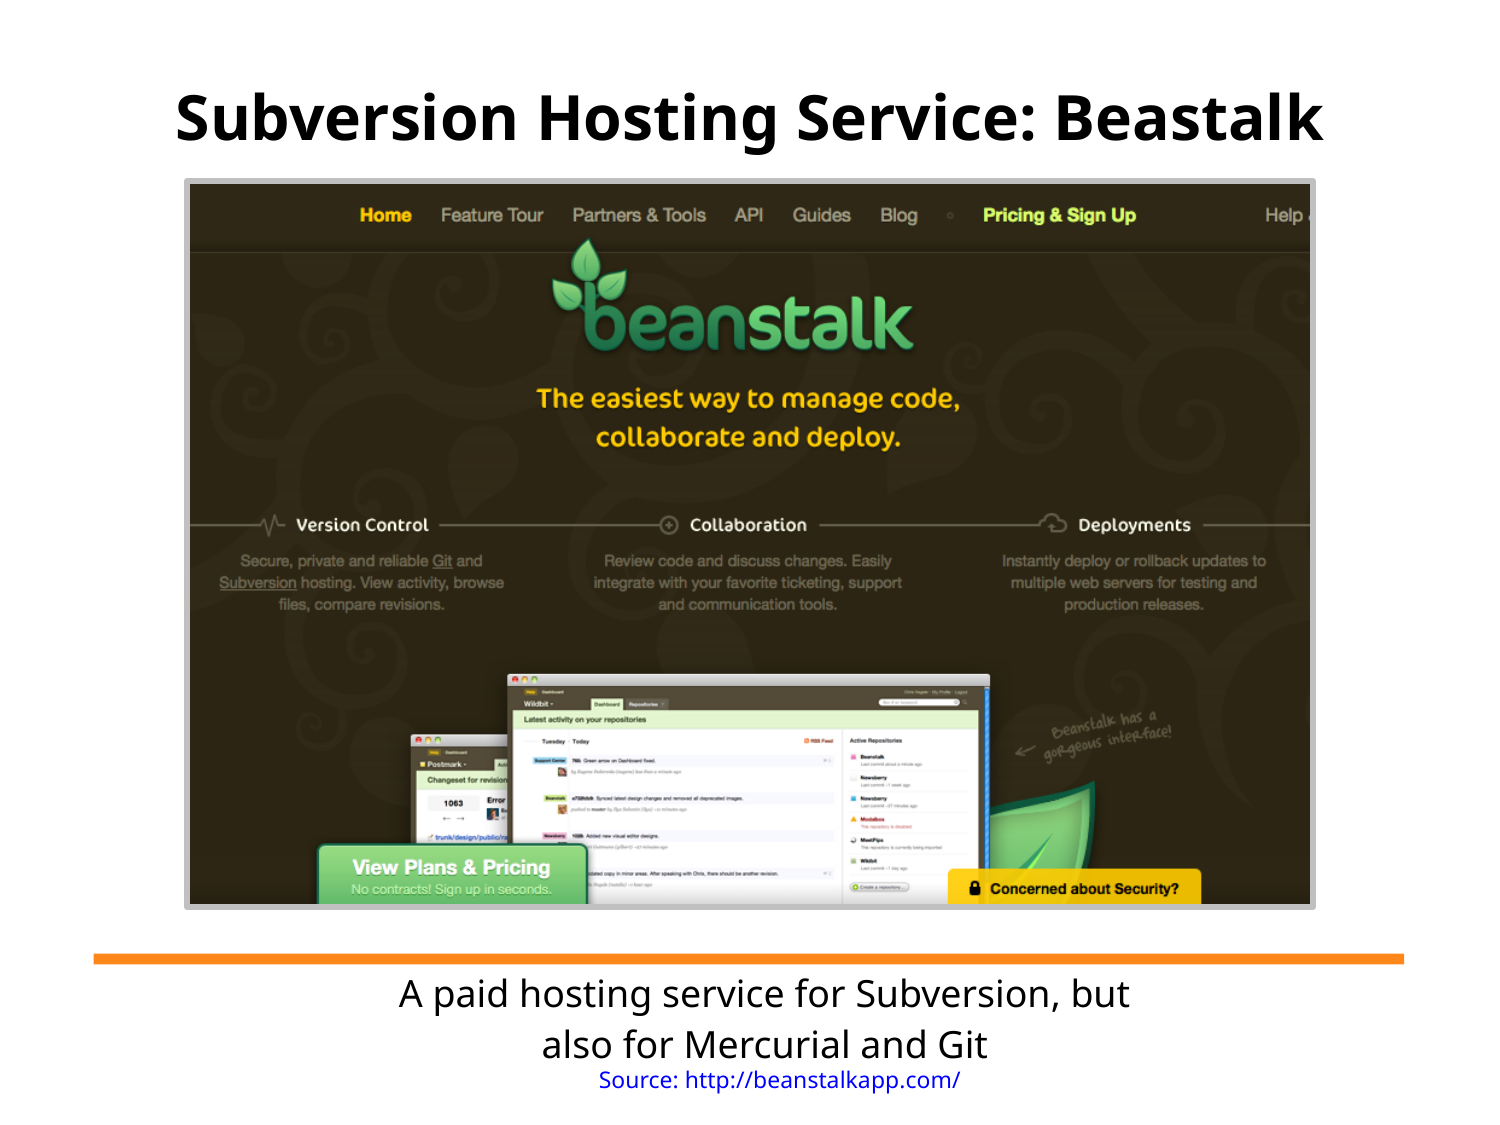

Subversion Hosting Service: Beastalk
# Source: http://beanstalkapp.com/
A paid hosting service for Subversion, but also for Mercurial and Git
Source: http://beanstalkapp.com/